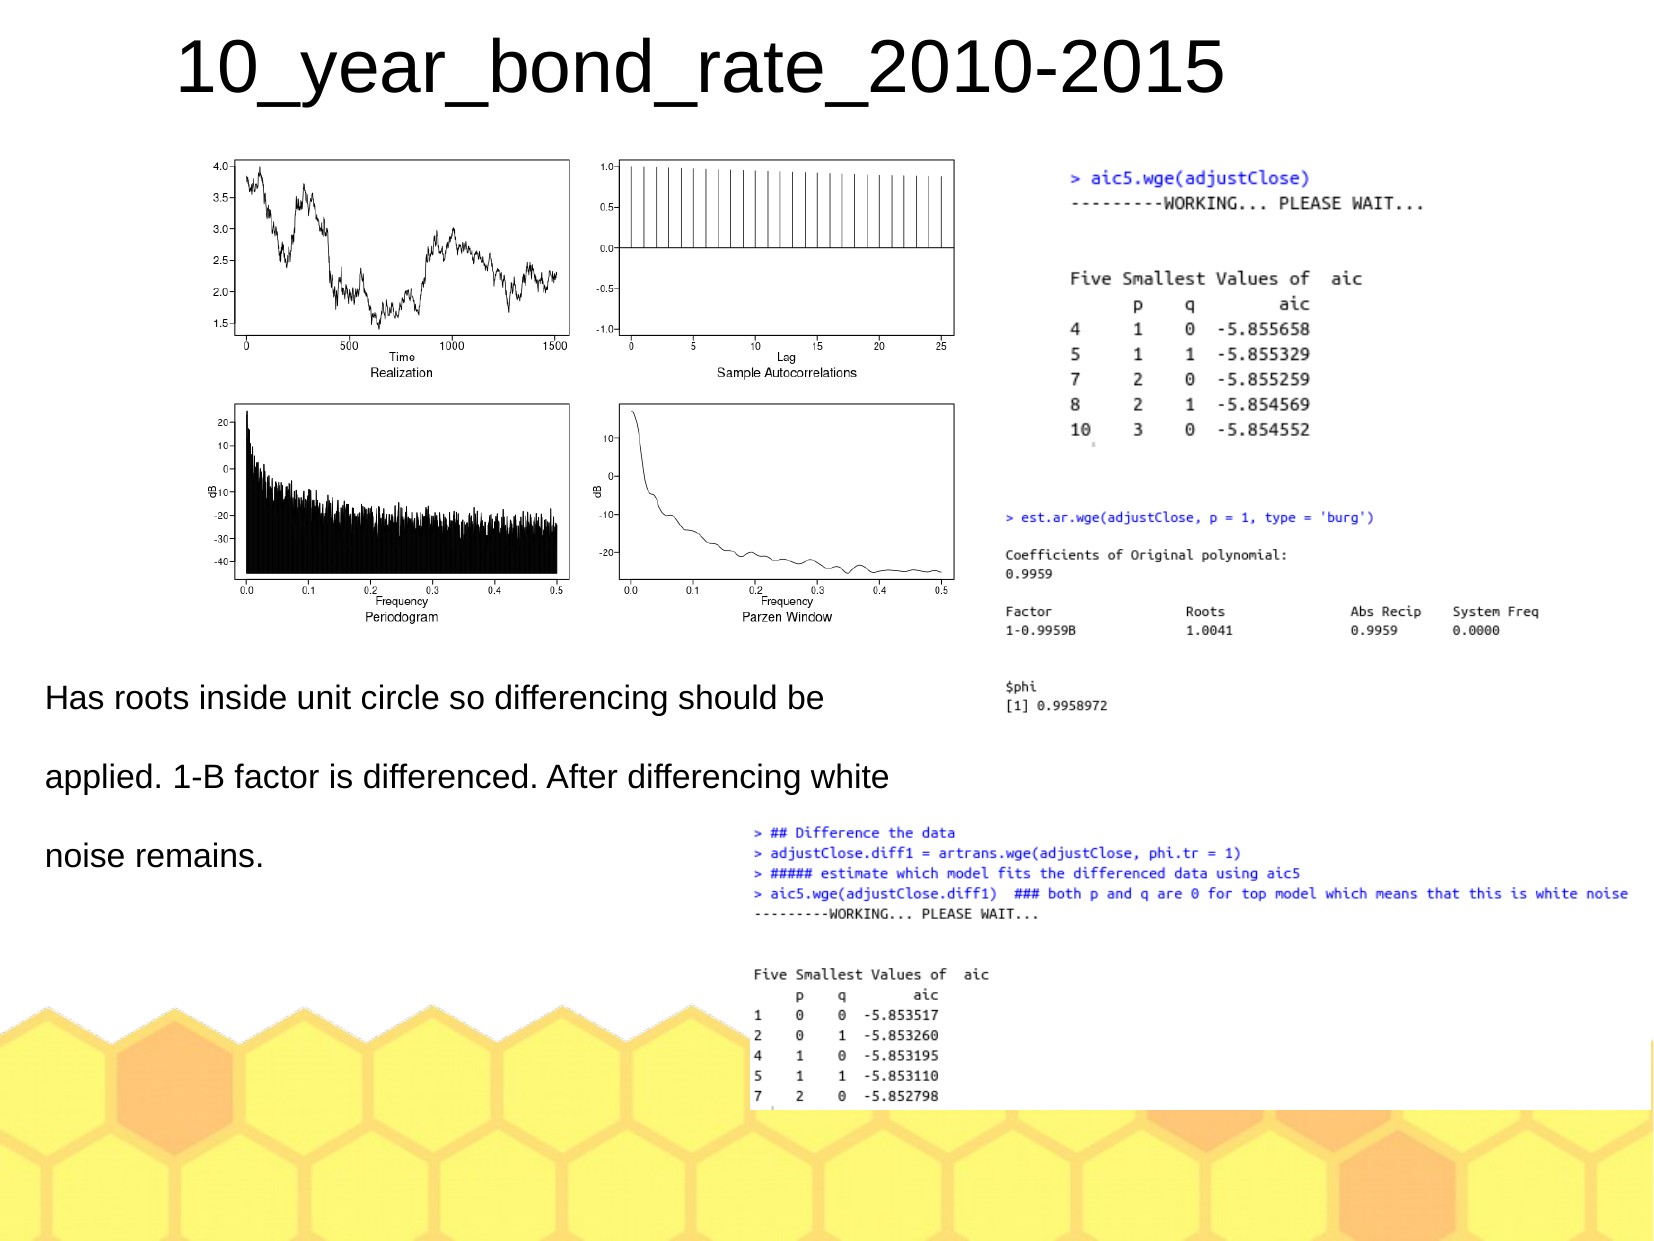

# 10_year_bond_rate_2010-2015
Has roots inside unit circle so differencing should be applied. 1-B factor is differenced. After differencing white noise remains.